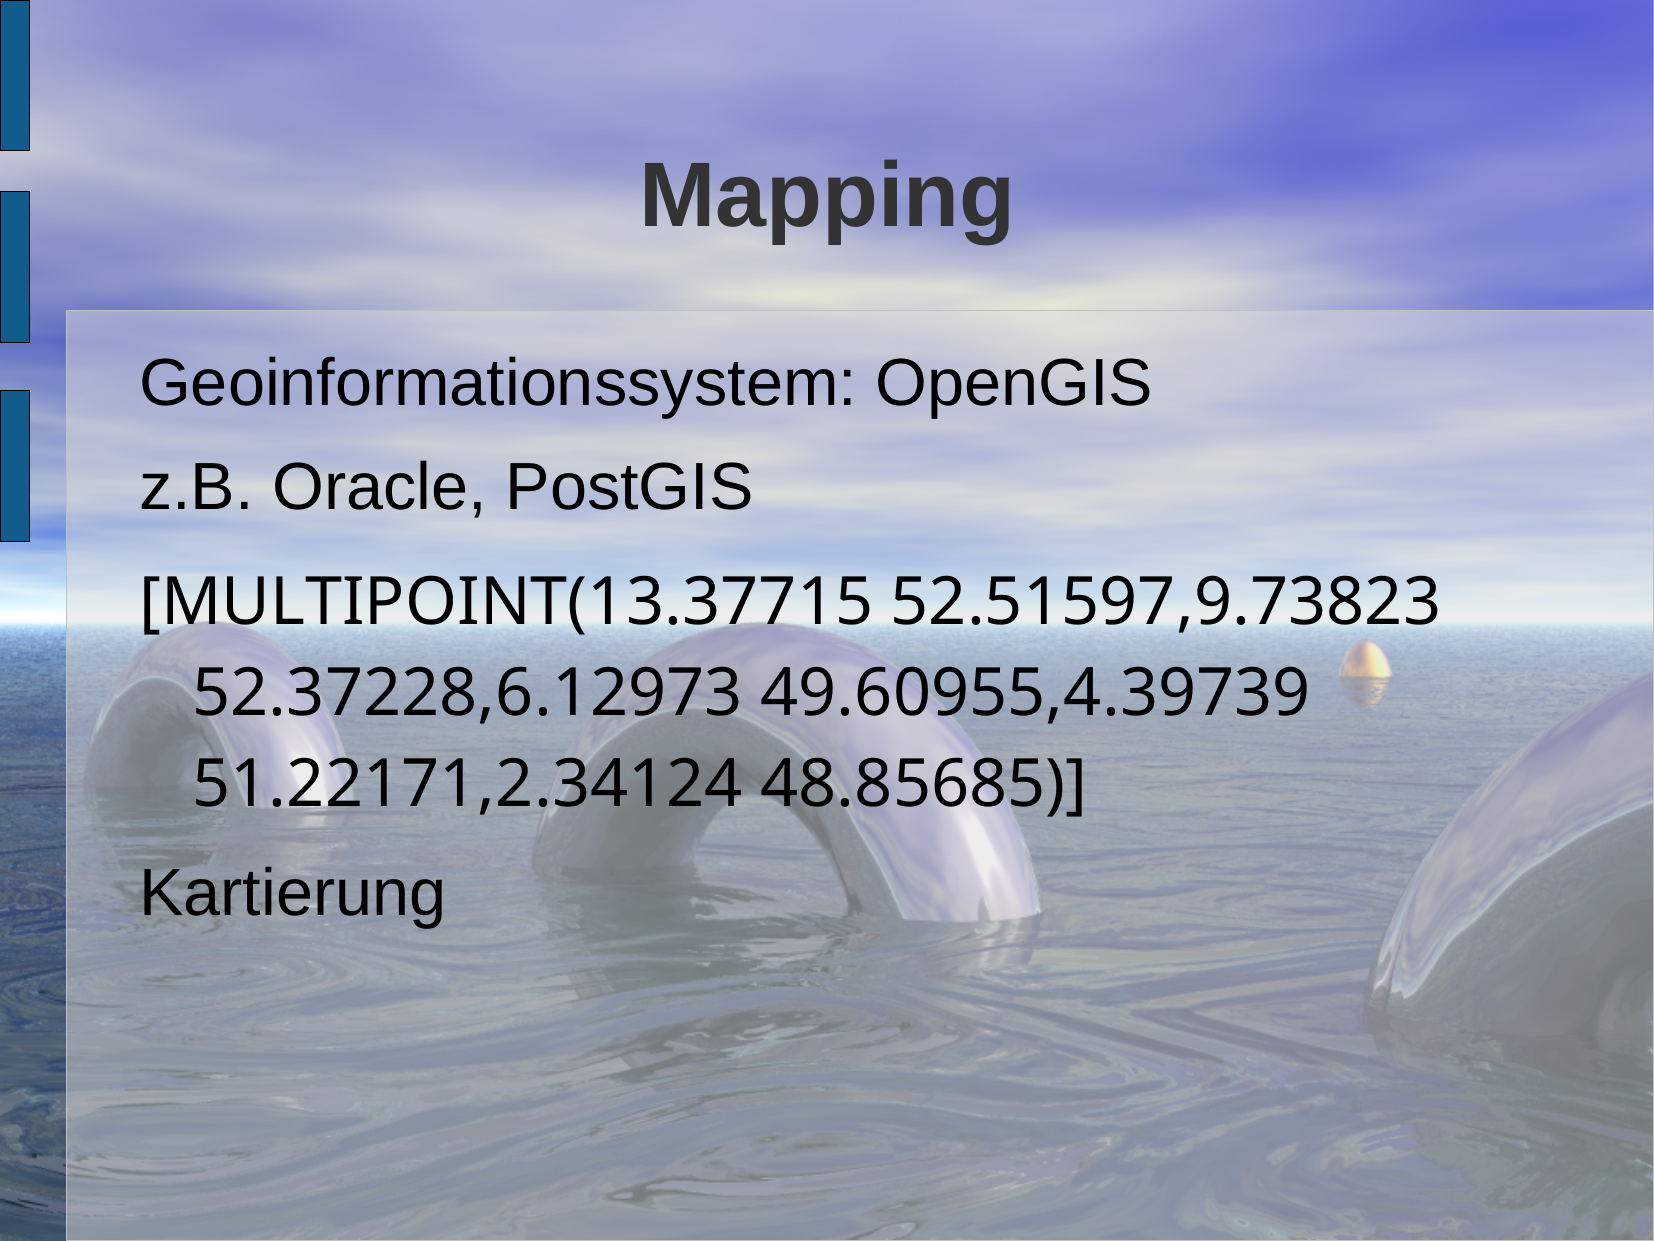

# Mapping
Geoinformationssystem: OpenGIS
z.B. Oracle, PostGIS
[MULTIPOINT(13.37715 52.51597,9.73823 52.37228,6.12973 49.60955,4.39739 51.22171,2.34124 48.85685)]
Kartierung